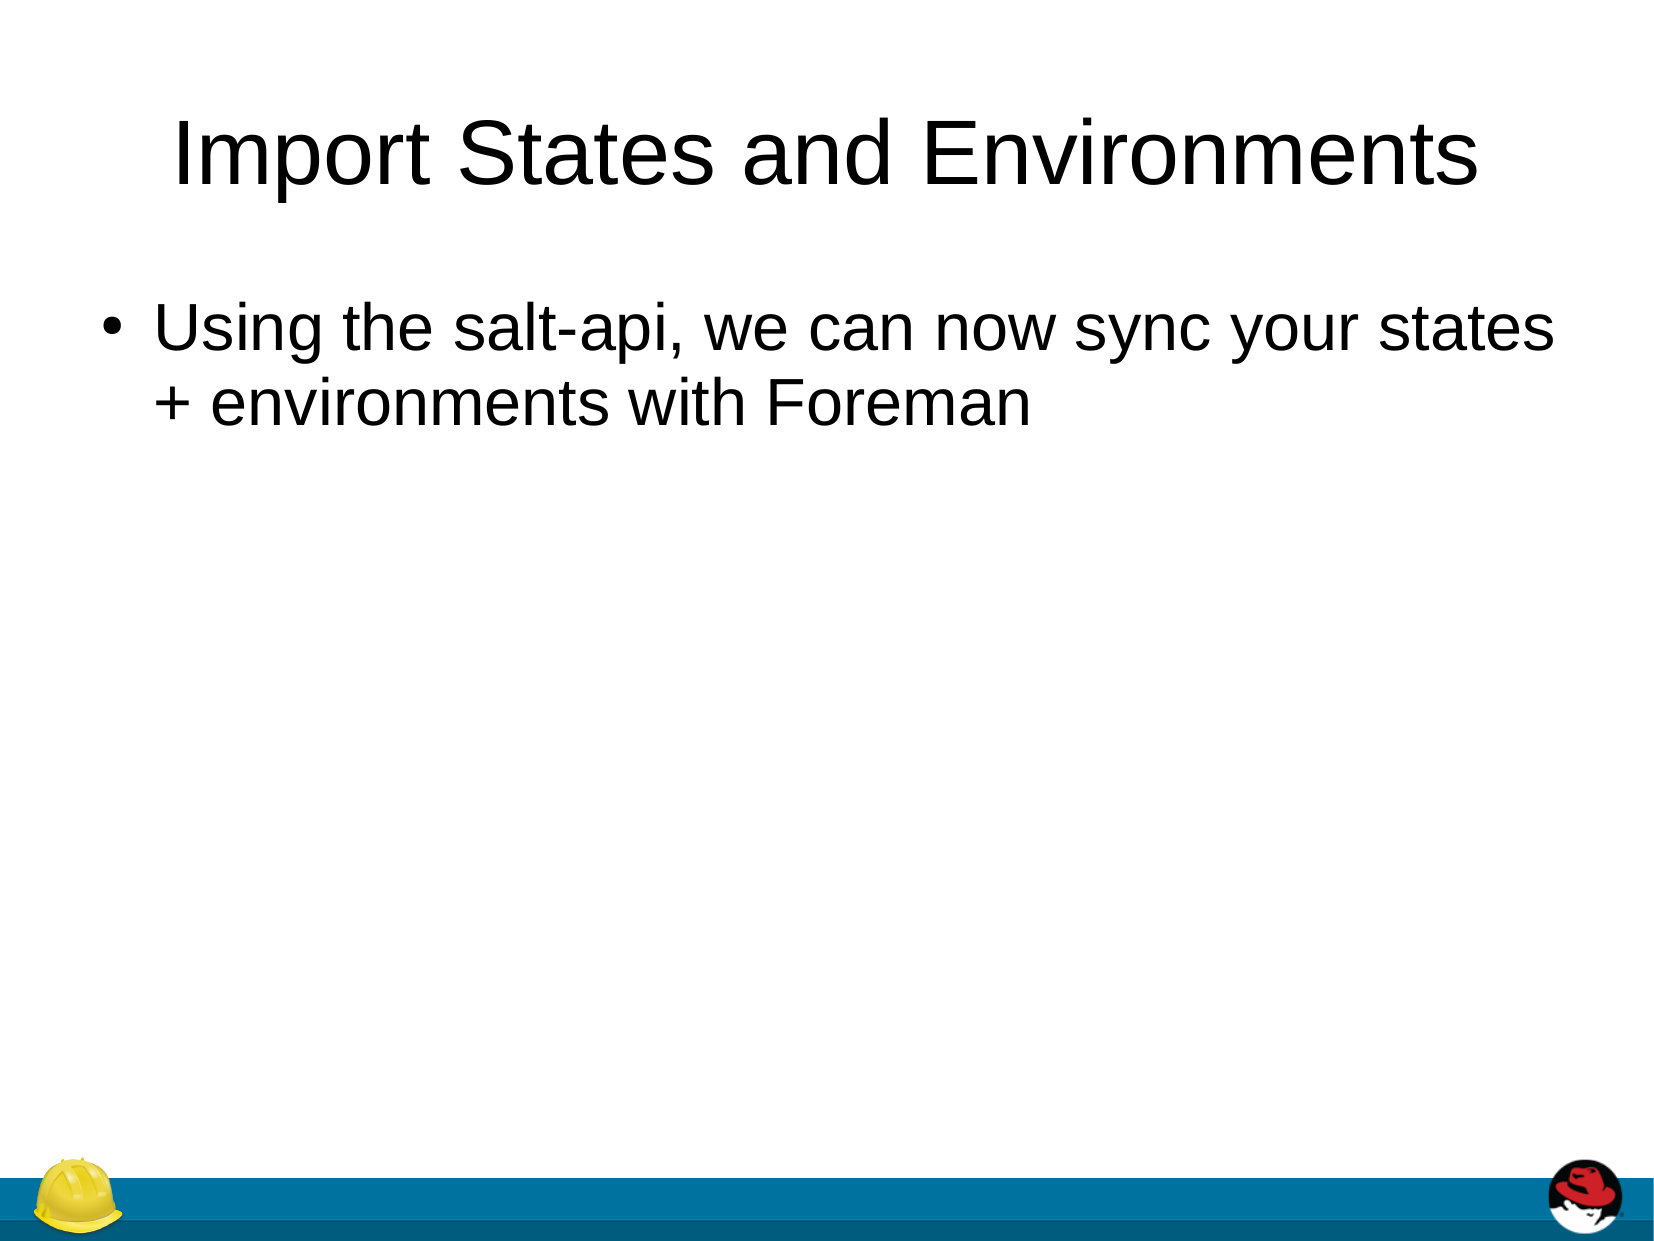

# Import States and Environments
Using the salt-api, we can now sync your states + environments with Foreman